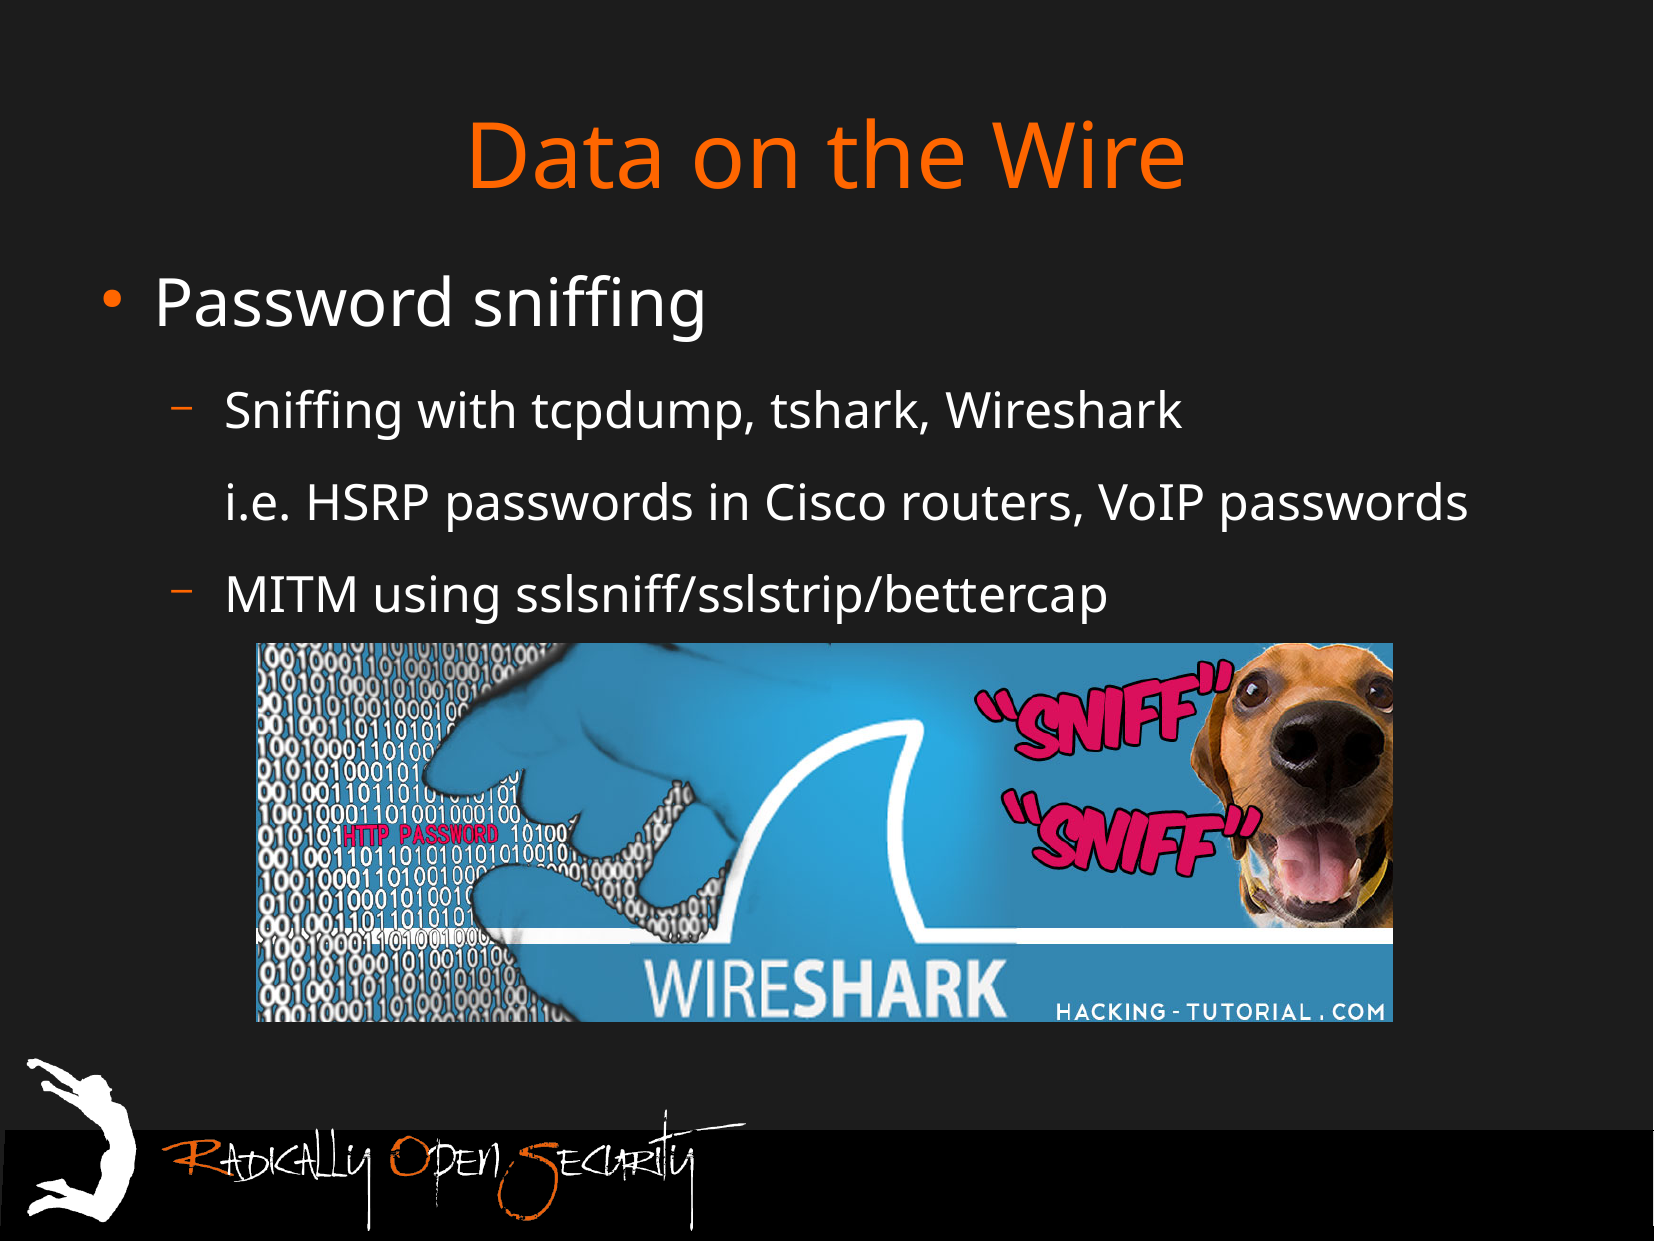

# Data on the Wire
Password sniffing
Sniffing with tcpdump, tshark, Wireshark
i.e. HSRP passwords in Cisco routers, VoIP passwords
MITM using sslsniff/sslstrip/bettercap